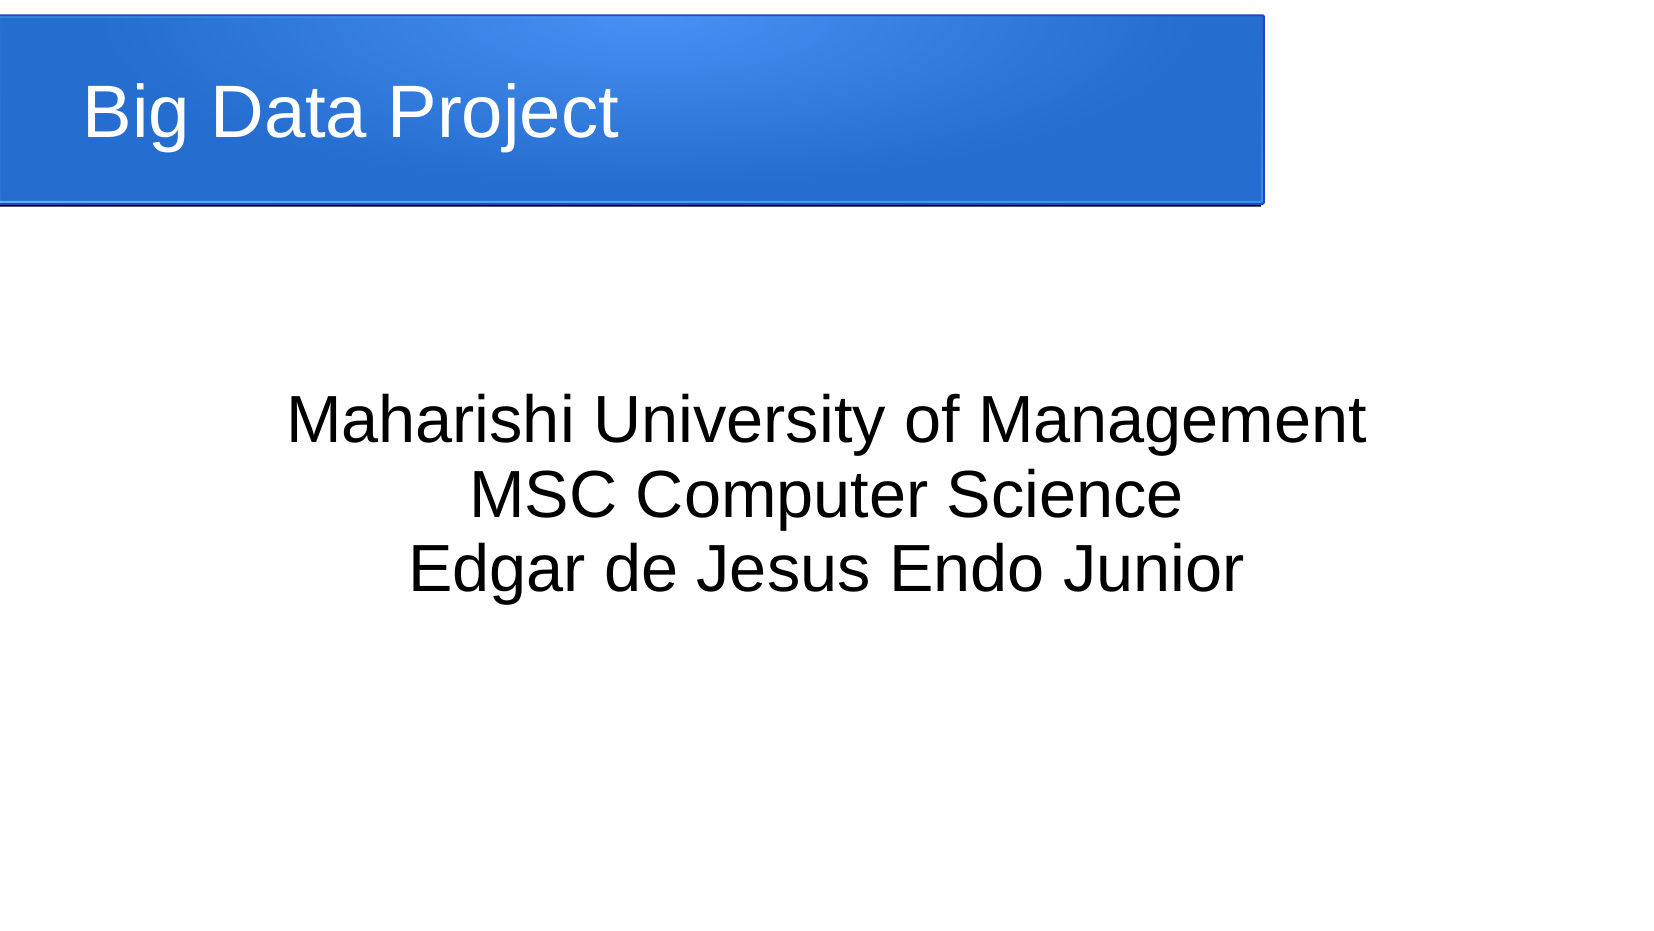

# Big Data Project
Maharishi University of Management
MSC Computer Science
Edgar de Jesus Endo Junior